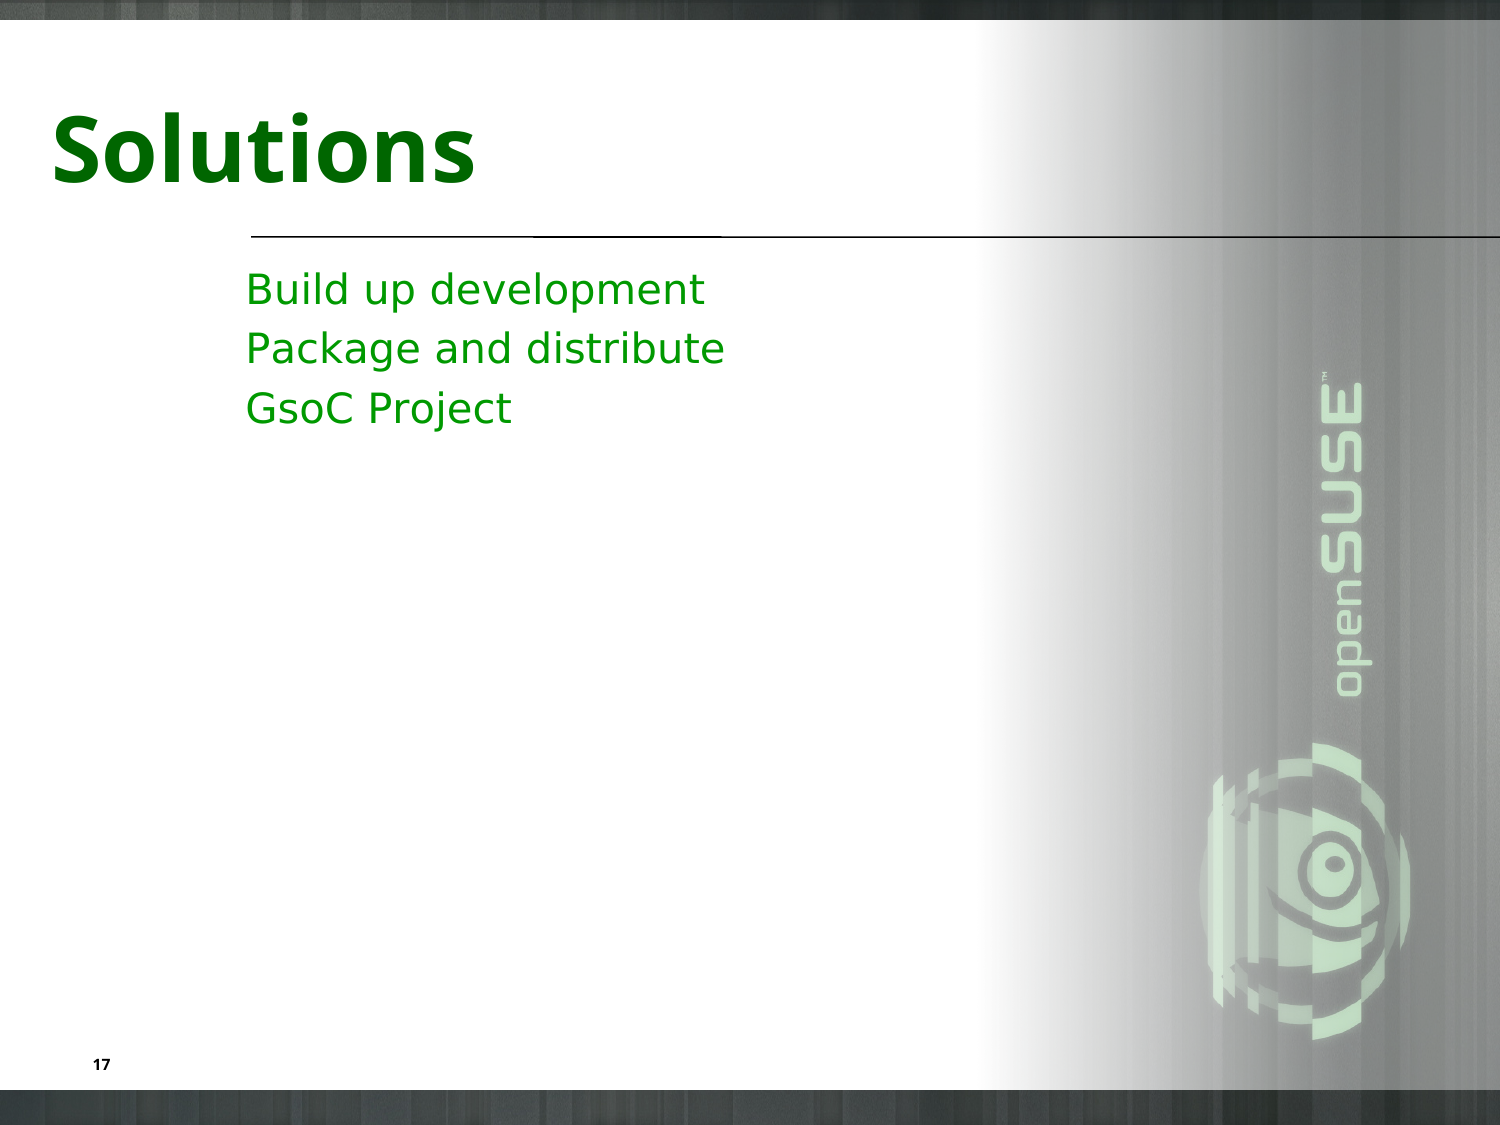

# Solutions
Build up development
Package and distribute
GsoC Project